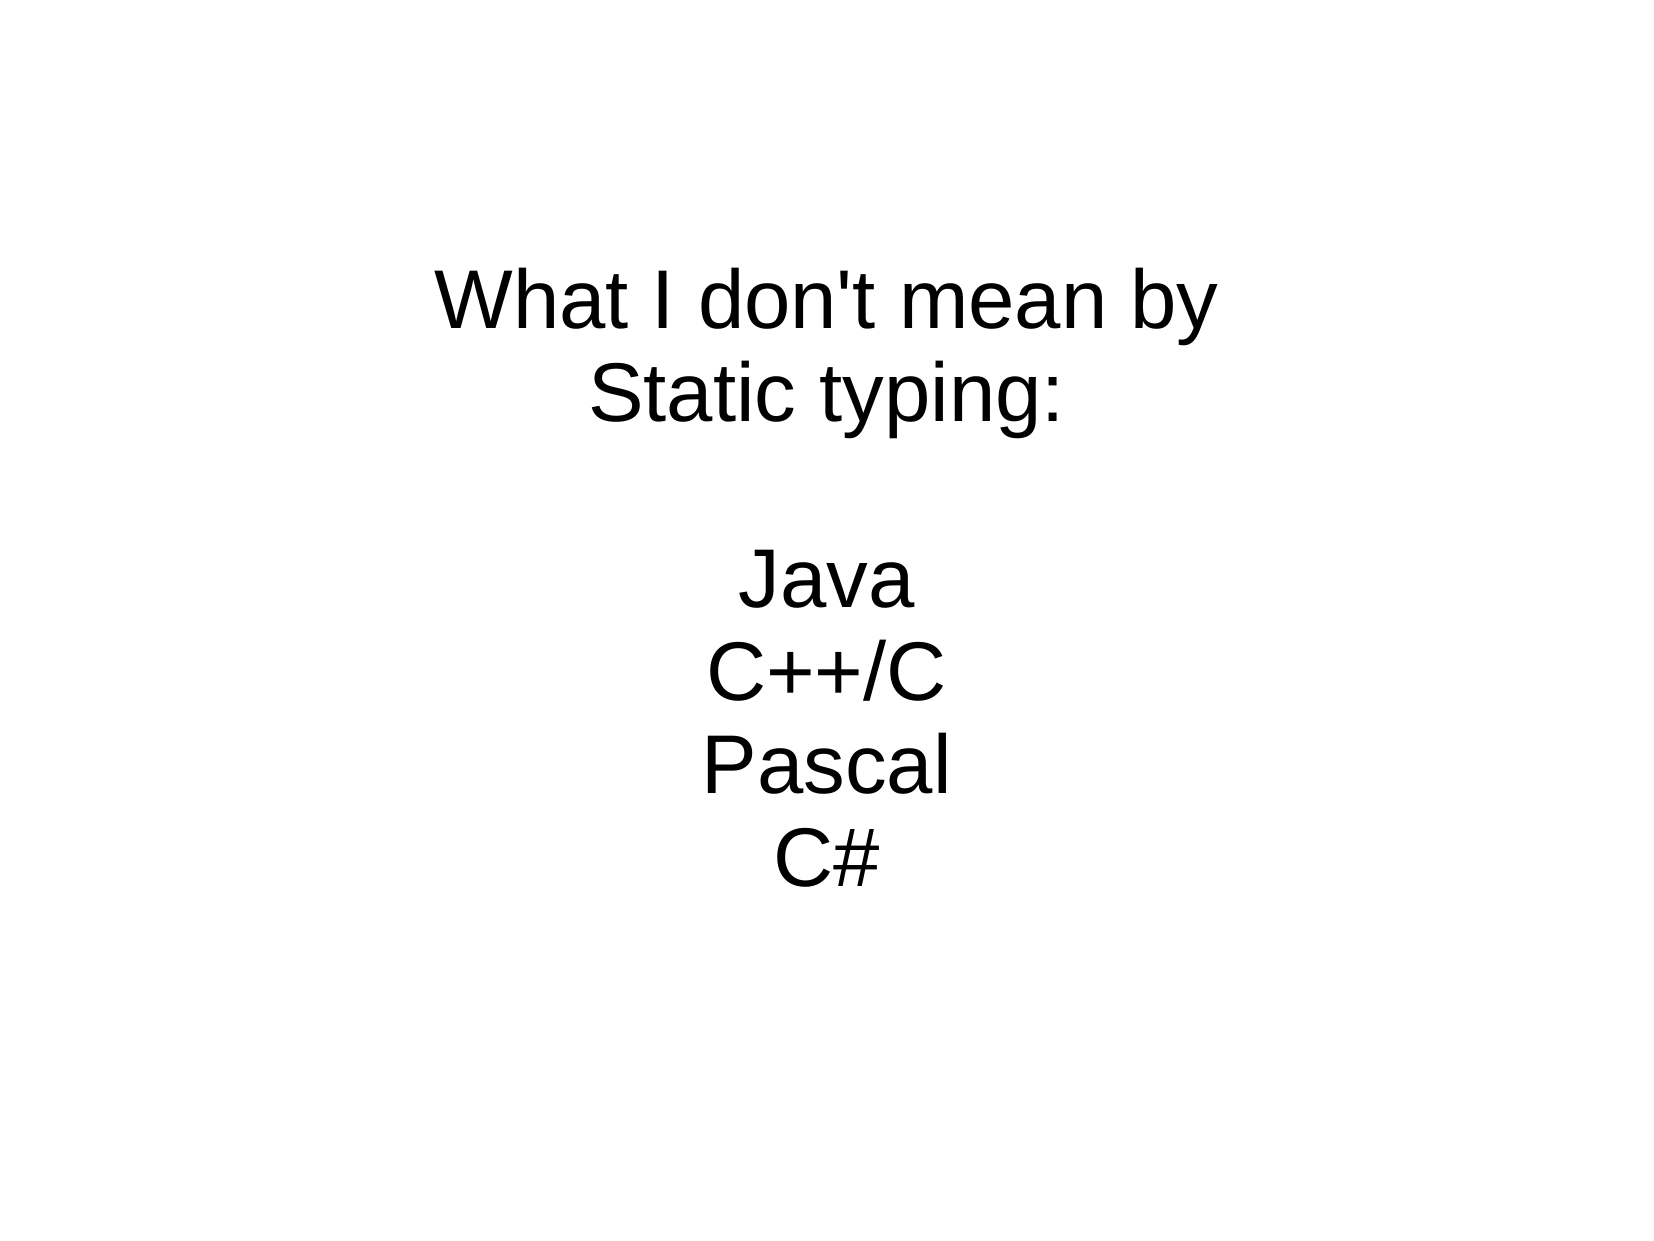

# What I don't mean by
Static typing:
Java
C++/C
Pascal
C#